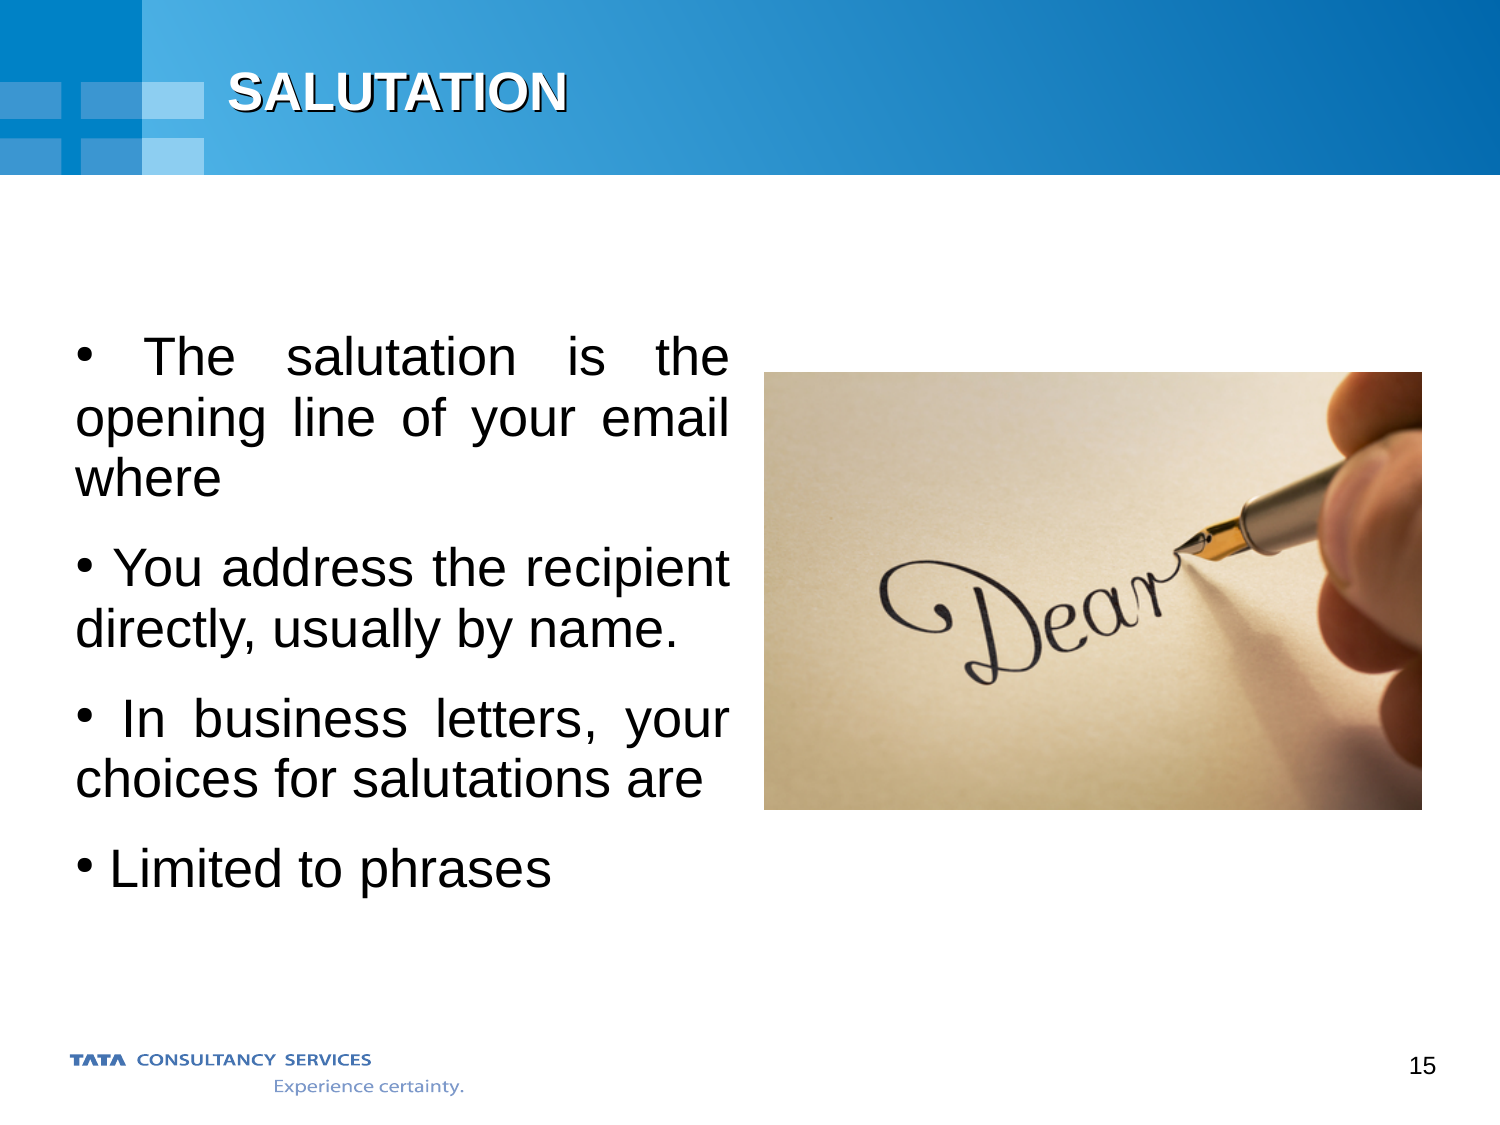

# SALUTATION
 The salutation is the opening line of your email where
 You address the recipient directly, usually by name.
 In business letters, your choices for salutations are
 Limited to phrases